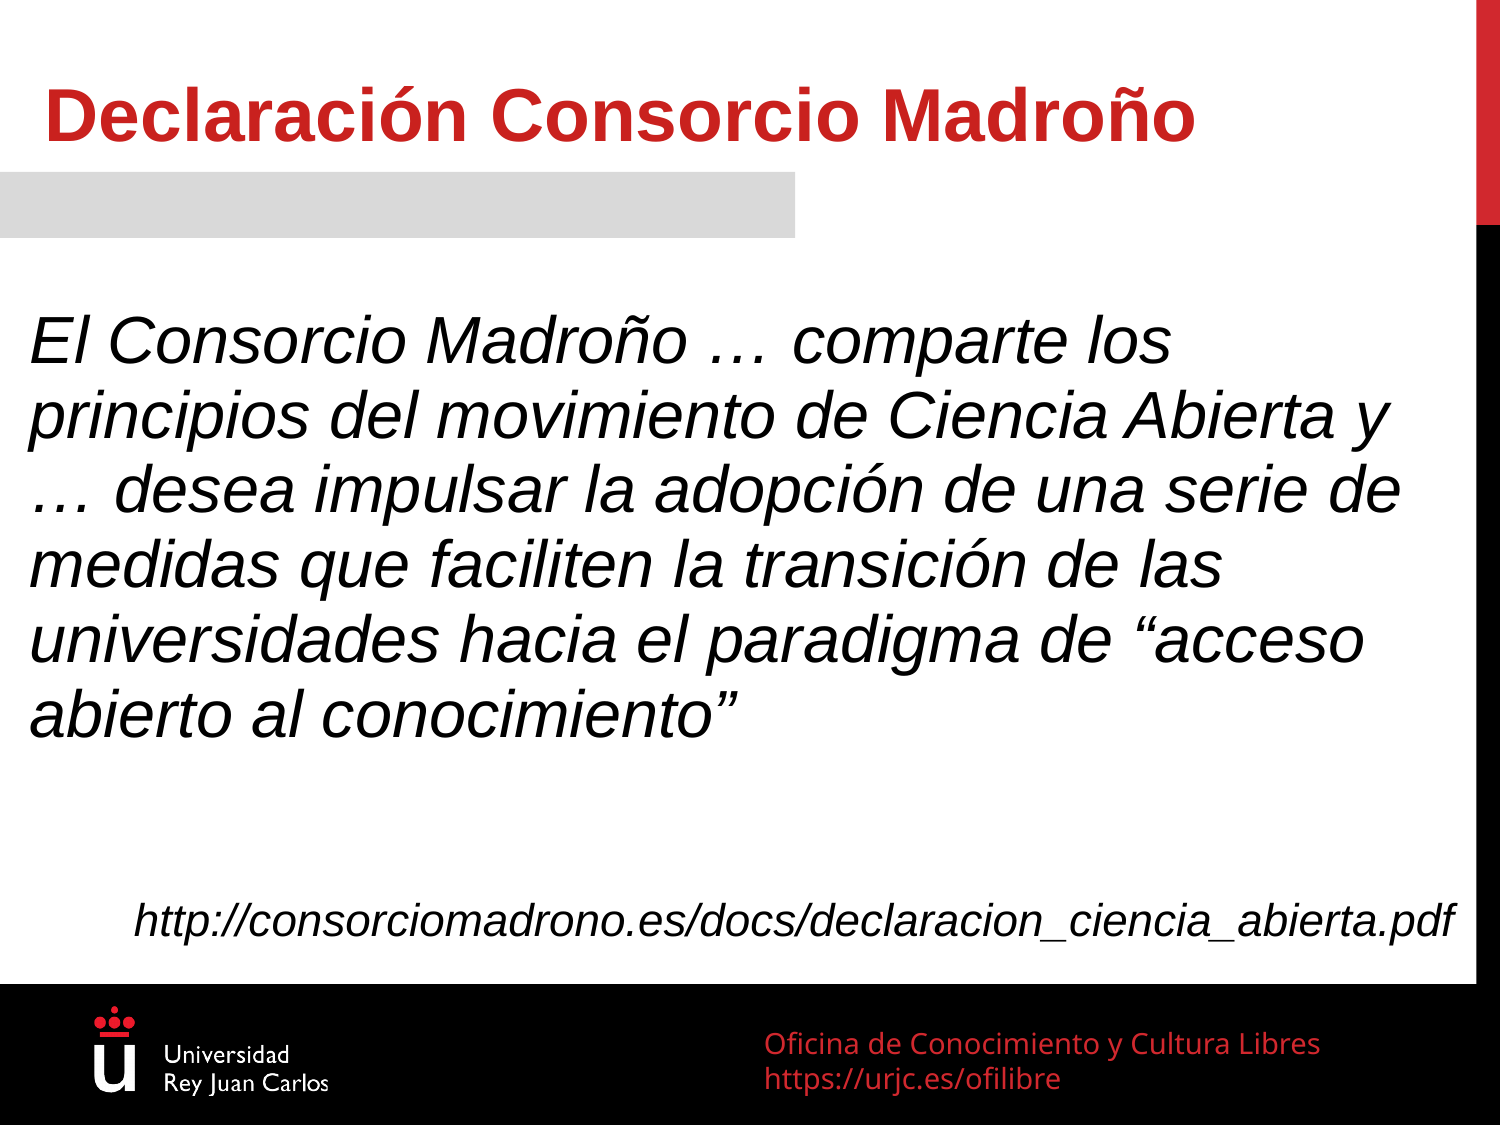

#
Declaración Consorcio Madroño
El Consorcio Madroño … comparte los principios del movimiento de Ciencia Abierta y … desea impulsar la adopción de una serie de medidas que faciliten la transición de las universidades hacia el paradigma de “acceso abierto al conocimiento”
http://consorciomadrono.es/docs/declaracion_ciencia_abierta.pdf
Oficina de Conocimiento y Cultura Libres
https://urjc.es/ofilibre